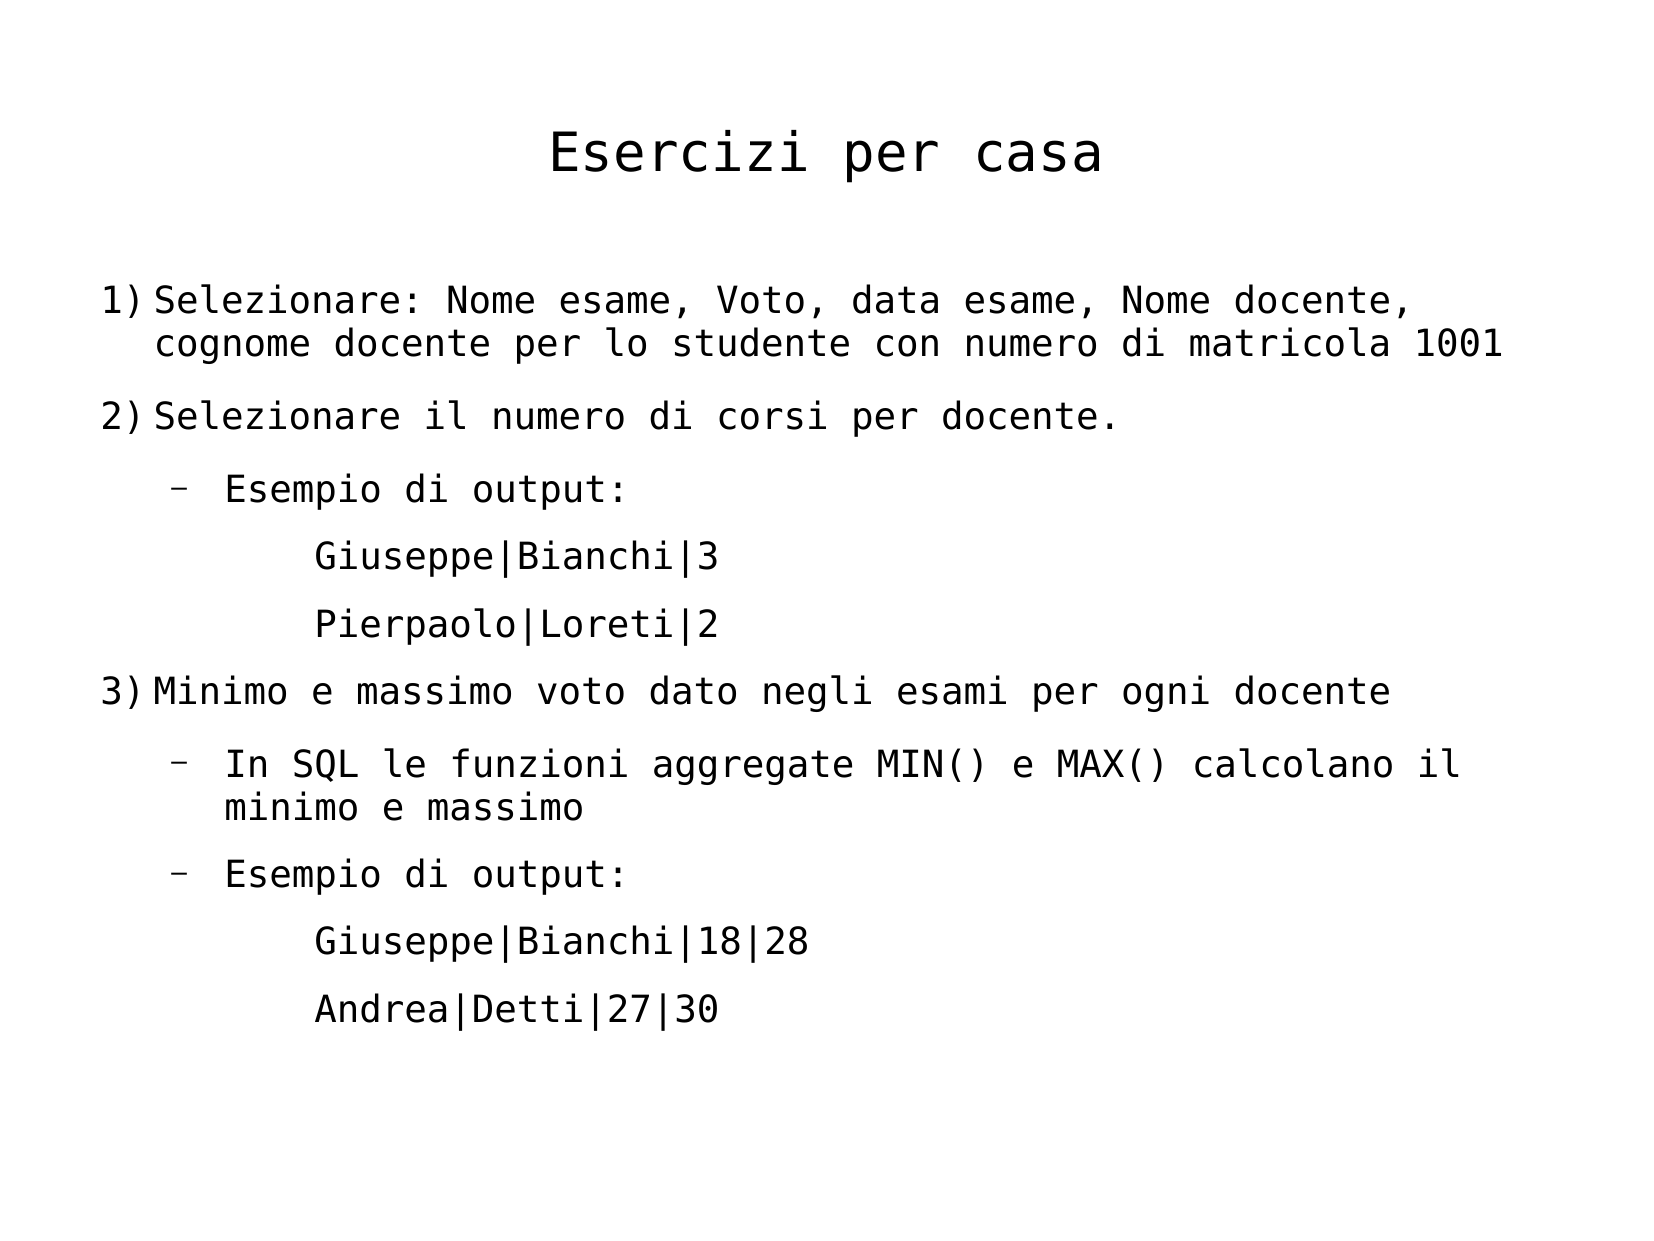

# Esercizi per casa
Selezionare: Nome esame, Voto, data esame, Nome docente, cognome docente per lo studente con numero di matricola 1001
Selezionare il numero di corsi per docente.
Esempio di output:
 Giuseppe|Bianchi|3
 Pierpaolo|Loreti|2
Minimo e massimo voto dato negli esami per ogni docente
In SQL le funzioni aggregate MIN() e MAX() calcolano il minimo e massimo
Esempio di output:
 Giuseppe|Bianchi|18|28
 Andrea|Detti|27|30